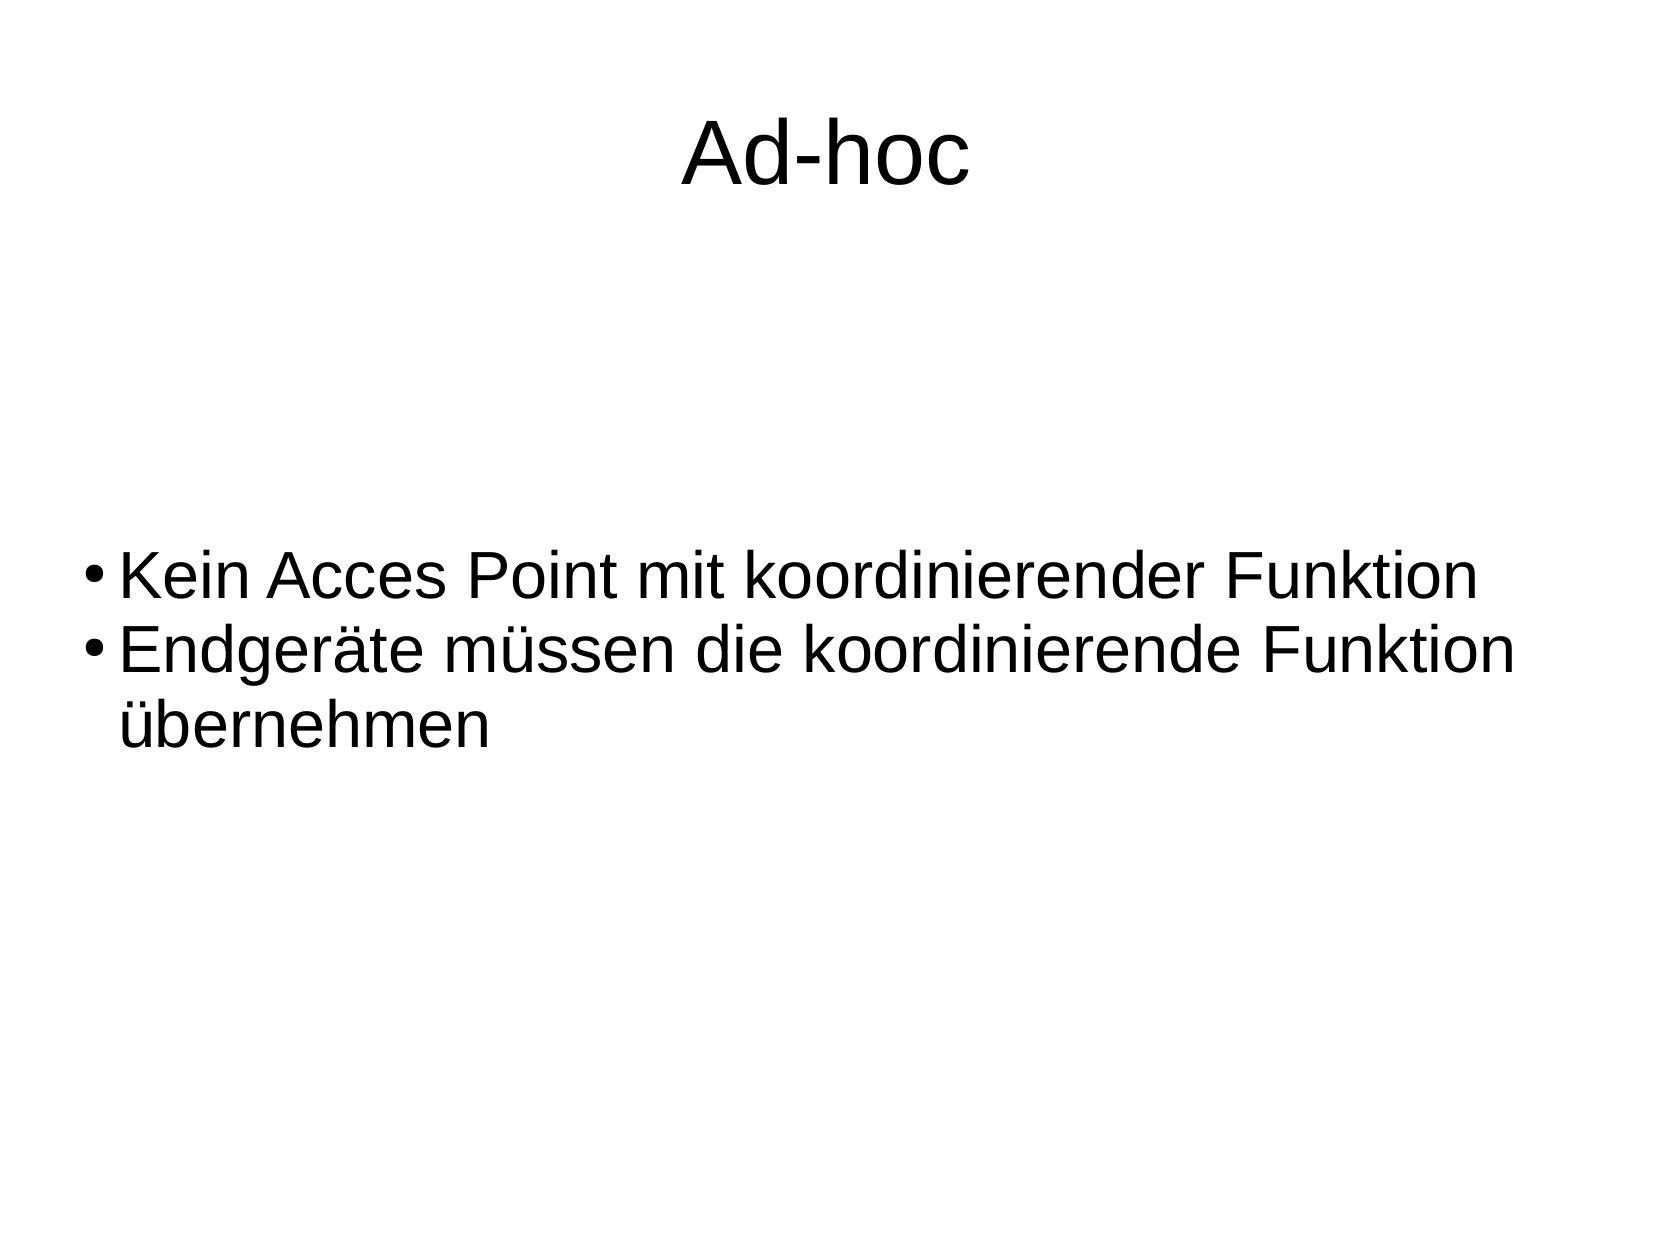

# Ad-hoc
Kein Acces Point mit koordinierender Funktion
Endgeräte müssen die koordinierende Funktion übernehmen